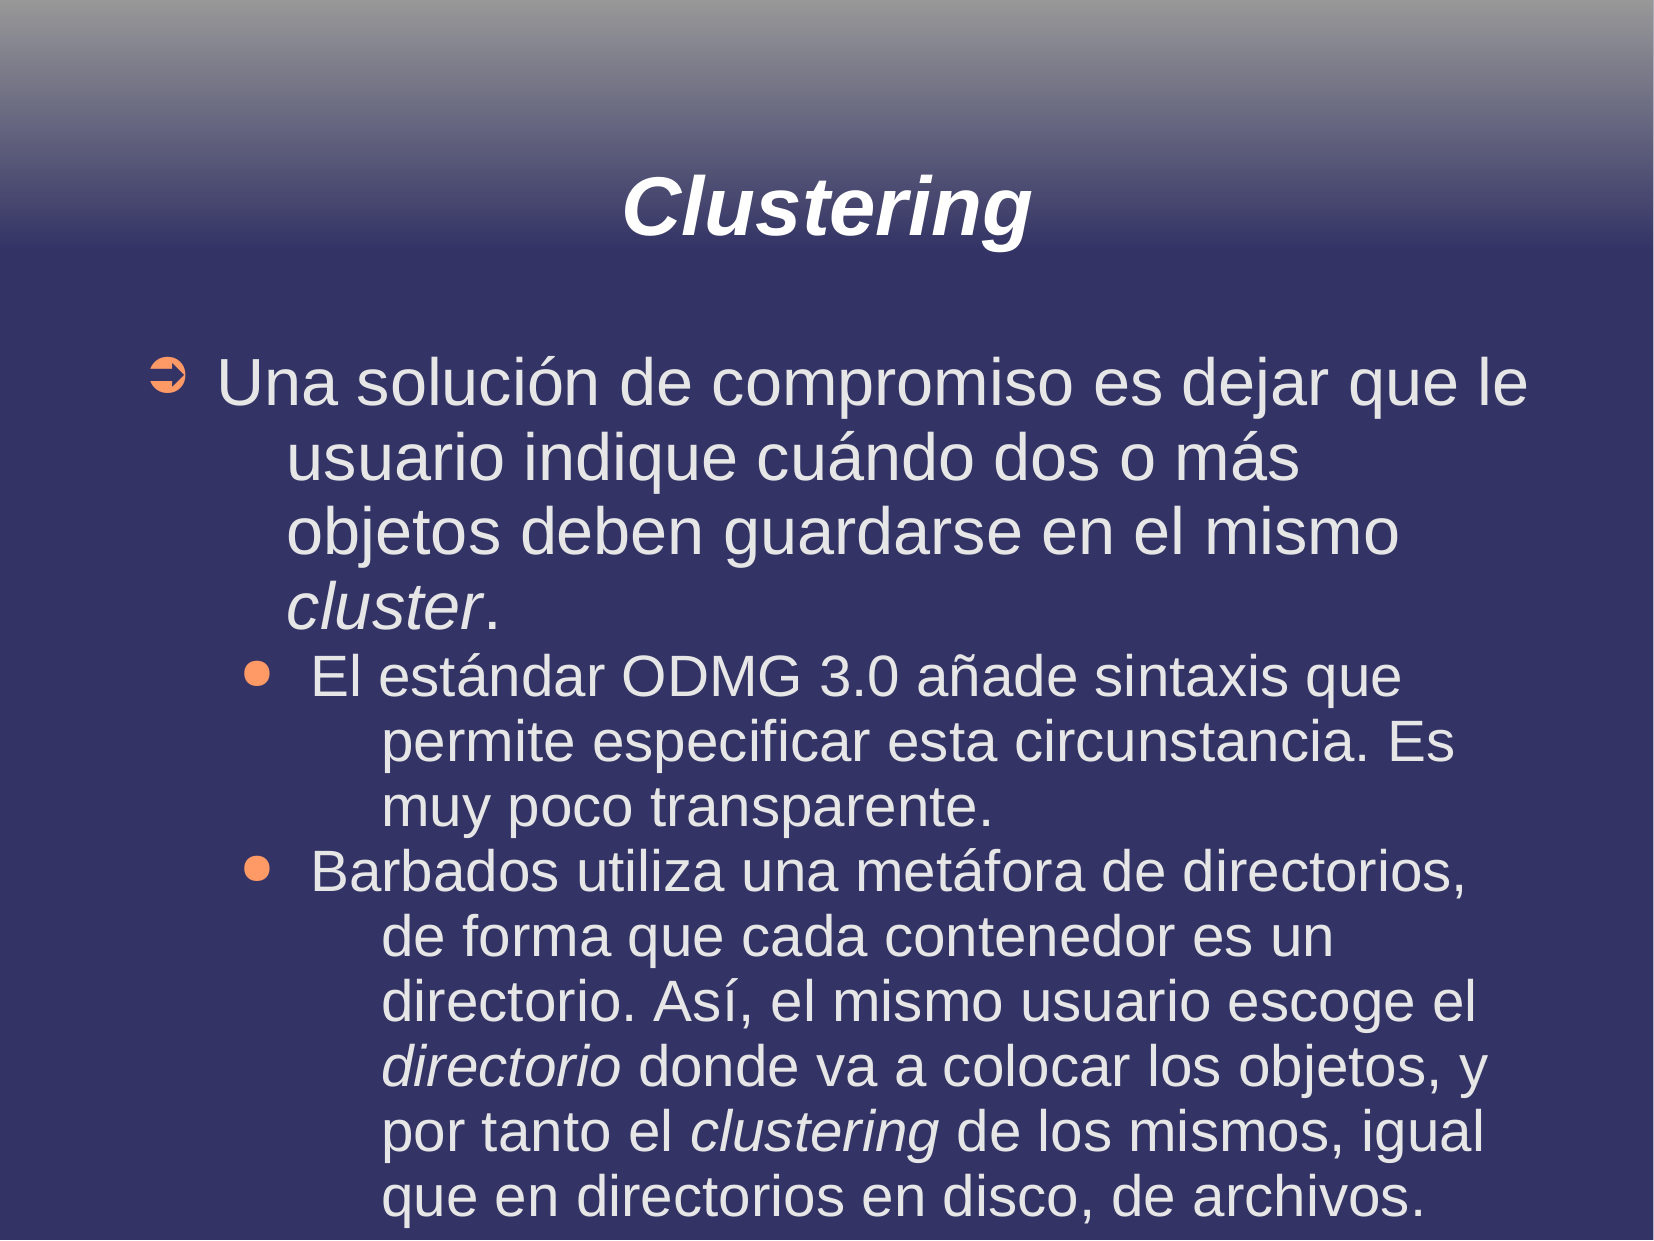

# Clustering
Una solución de compromiso es dejar que le usuario indique cuándo dos o más objetos deben guardarse en el mismo cluster.
El estándar ODMG 3.0 añade sintaxis que permite especificar esta circunstancia. Es muy poco transparente.
Barbados utiliza una metáfora de directorios, de forma que cada contenedor es un directorio. Así, el mismo usuario escoge el directorio donde va a colocar los objetos, y por tanto el clustering de los mismos, igual que en directorios en disco, de archivos.